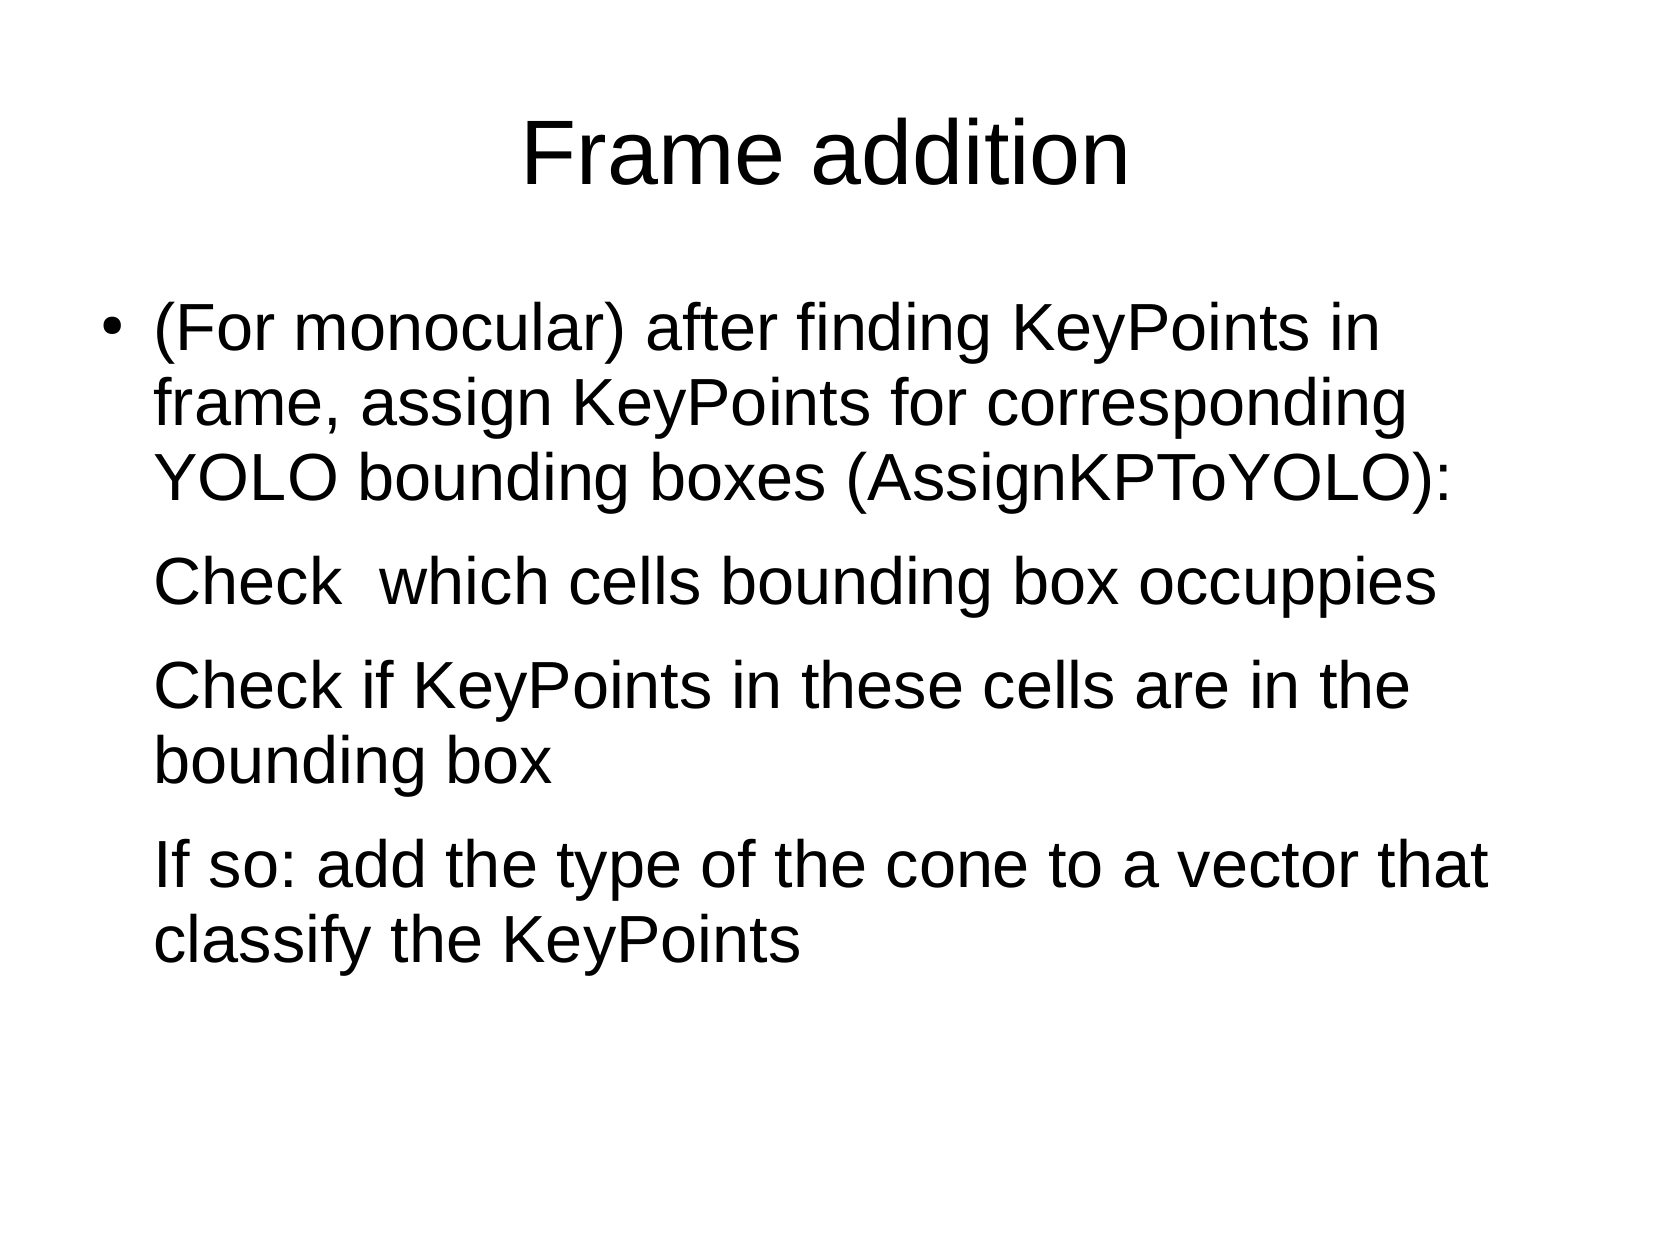

# Frame addition
(For monocular) after finding KeyPoints in frame, assign KeyPoints for corresponding YOLO bounding boxes (AssignKPToYOLO):
Check which cells bounding box occuppies
Check if KeyPoints in these cells are in the bounding box
If so: add the type of the cone to a vector that classify the KeyPoints